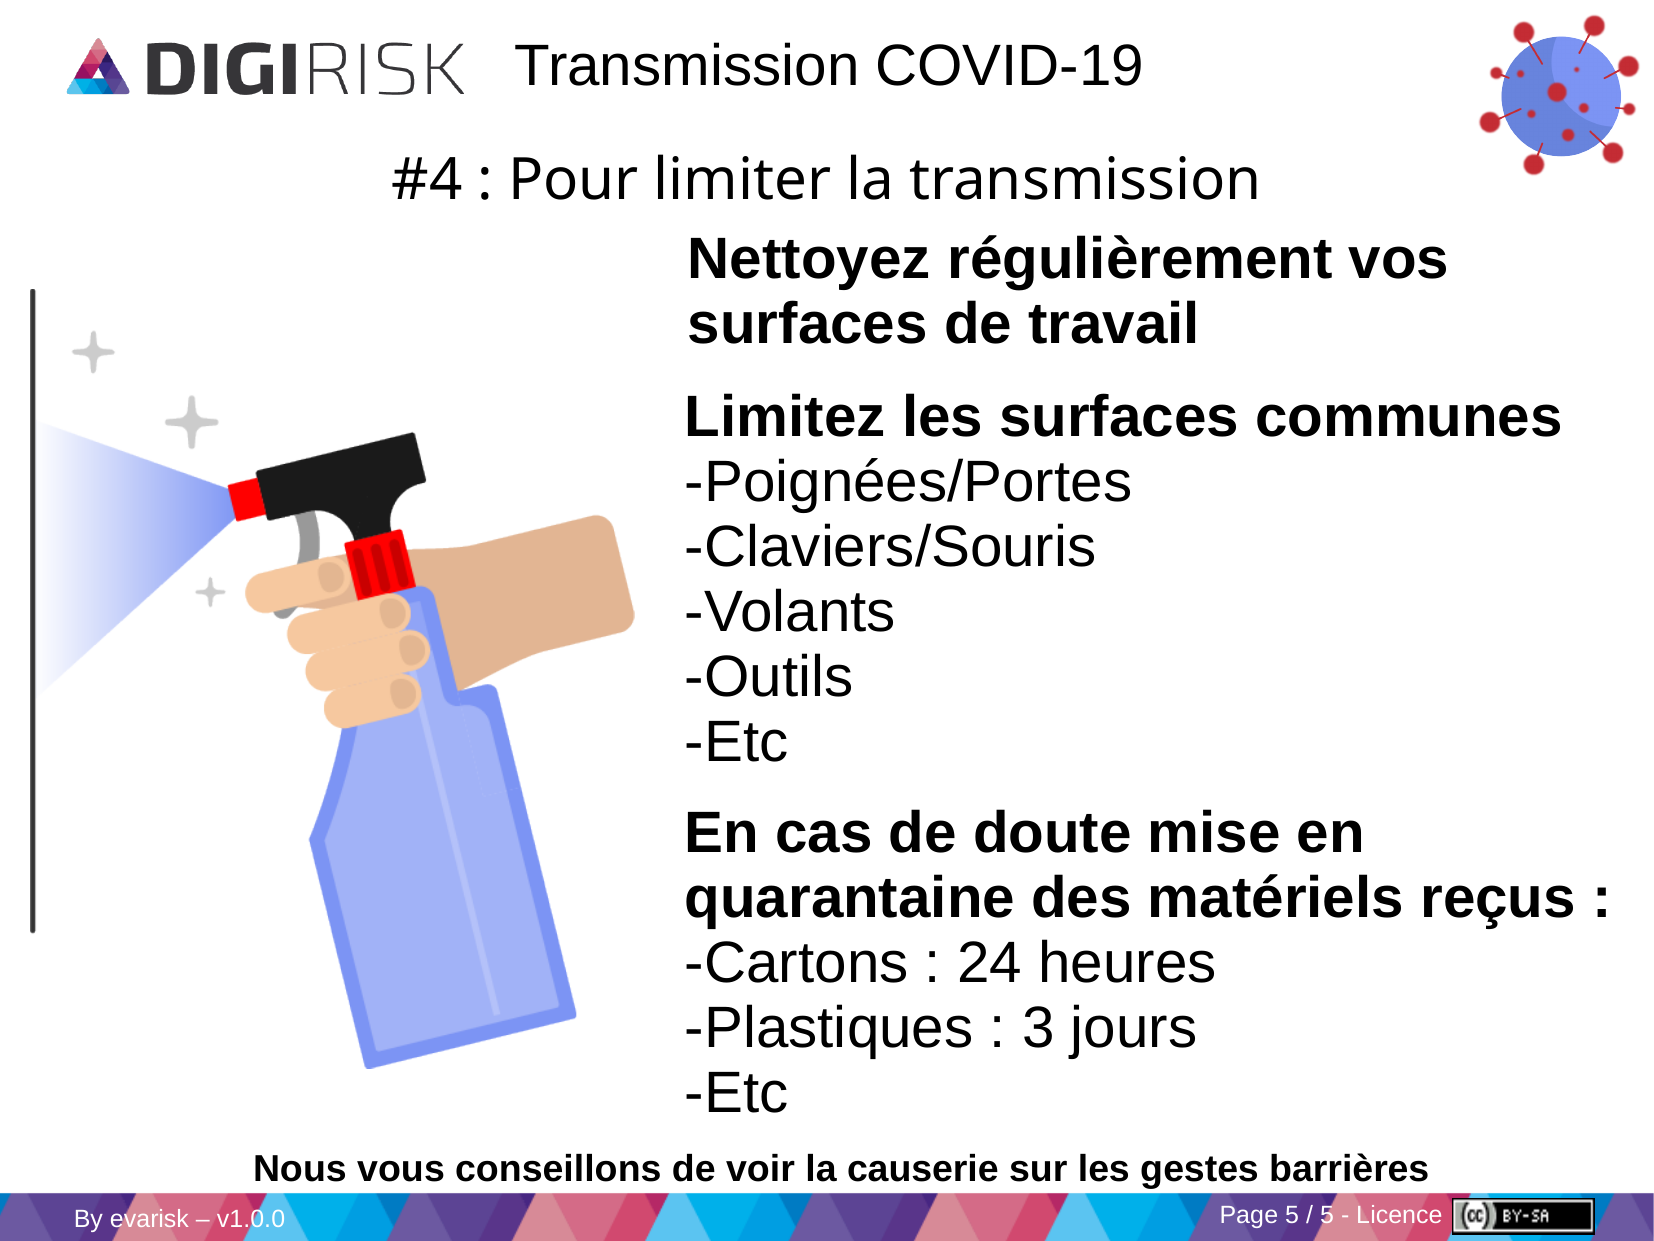

Transmission COVID-19
# #4 : Pour limiter la transmission
Nettoyez régulièrement vos surfaces de travail
Limitez les surfaces communes
-Poignées/Portes
-Claviers/Souris
-Volants
-Outils
-Etc
En cas de doute mise en quarantaine des matériels reçus :
-Cartons : 24 heures
-Plastiques : 3 jours
-Etc
Nous vous conseillons de voir la causerie sur les gestes barrières